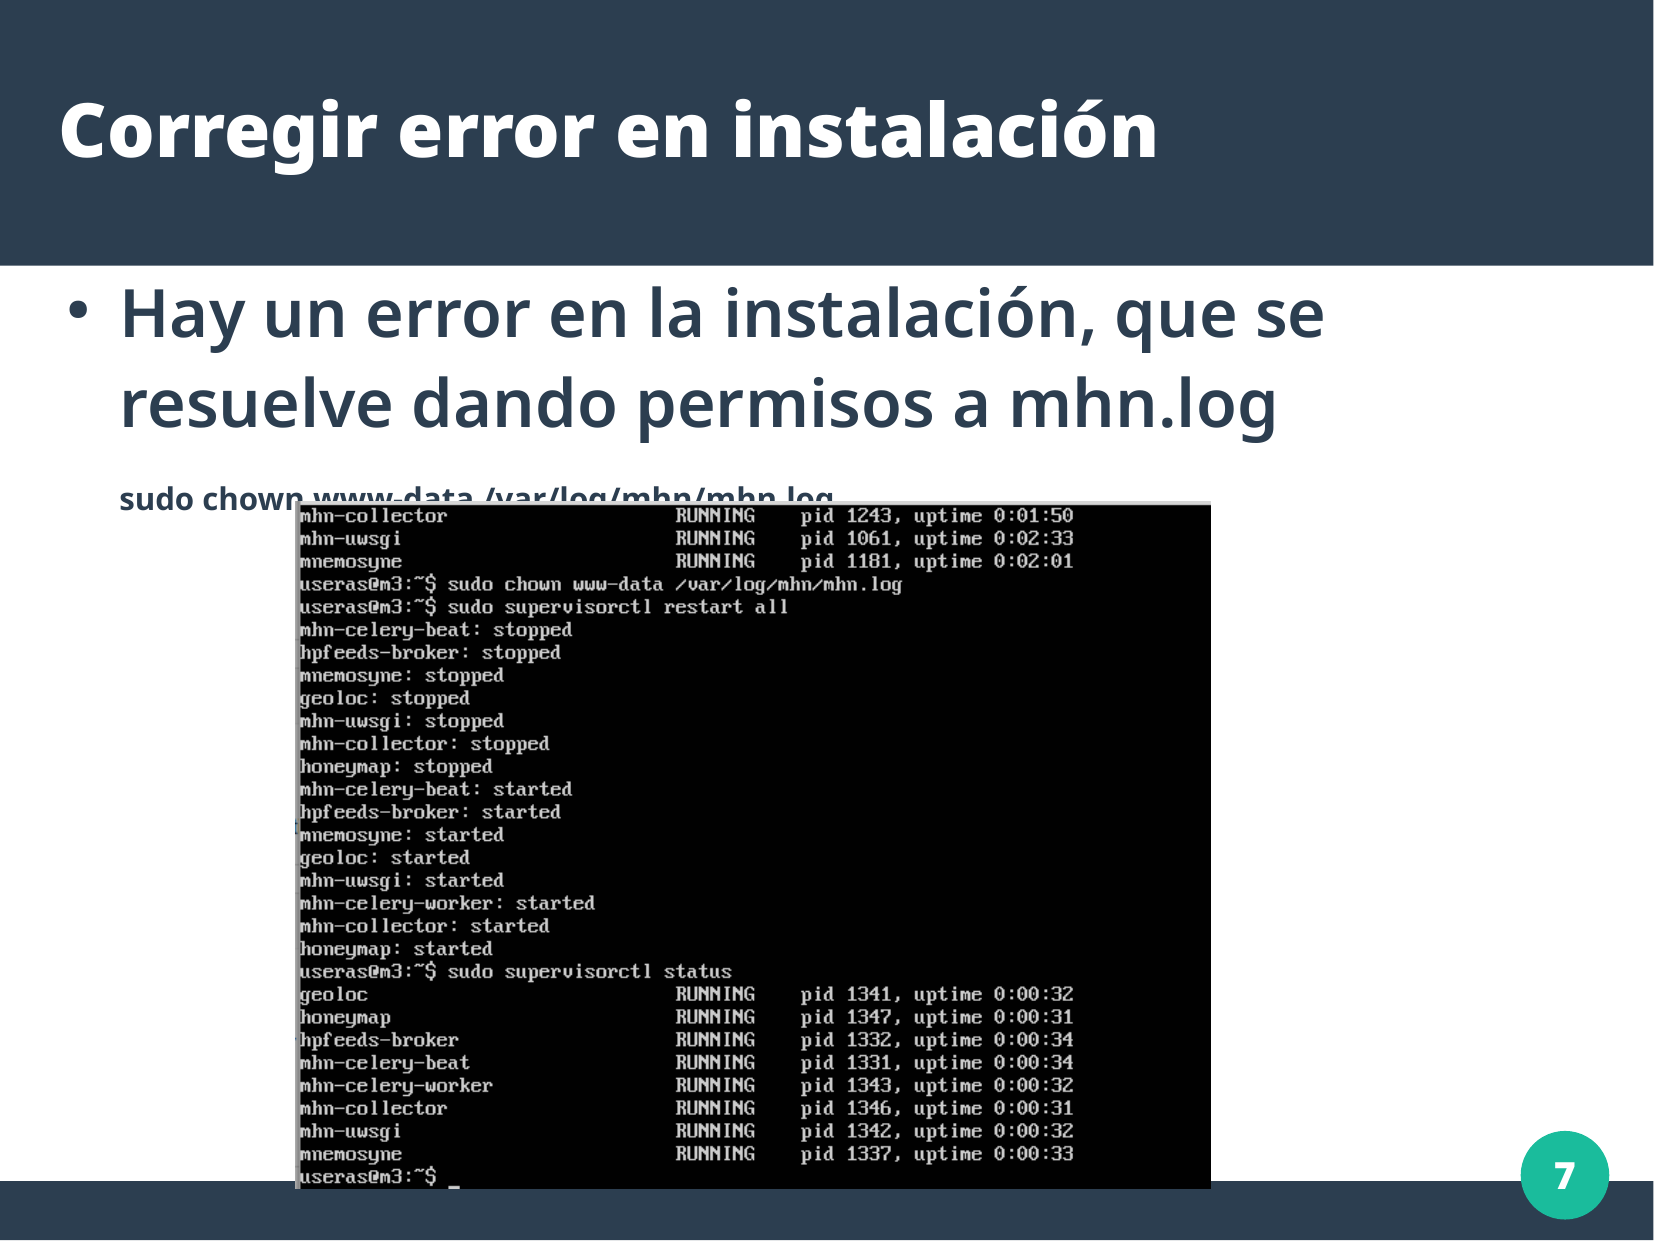

# Corregir error en instalación
Hay un error en la instalación, que se resuelve dando permisos a mhn.log
sudo chown www-data /var/log/mhn/mhn.log
7